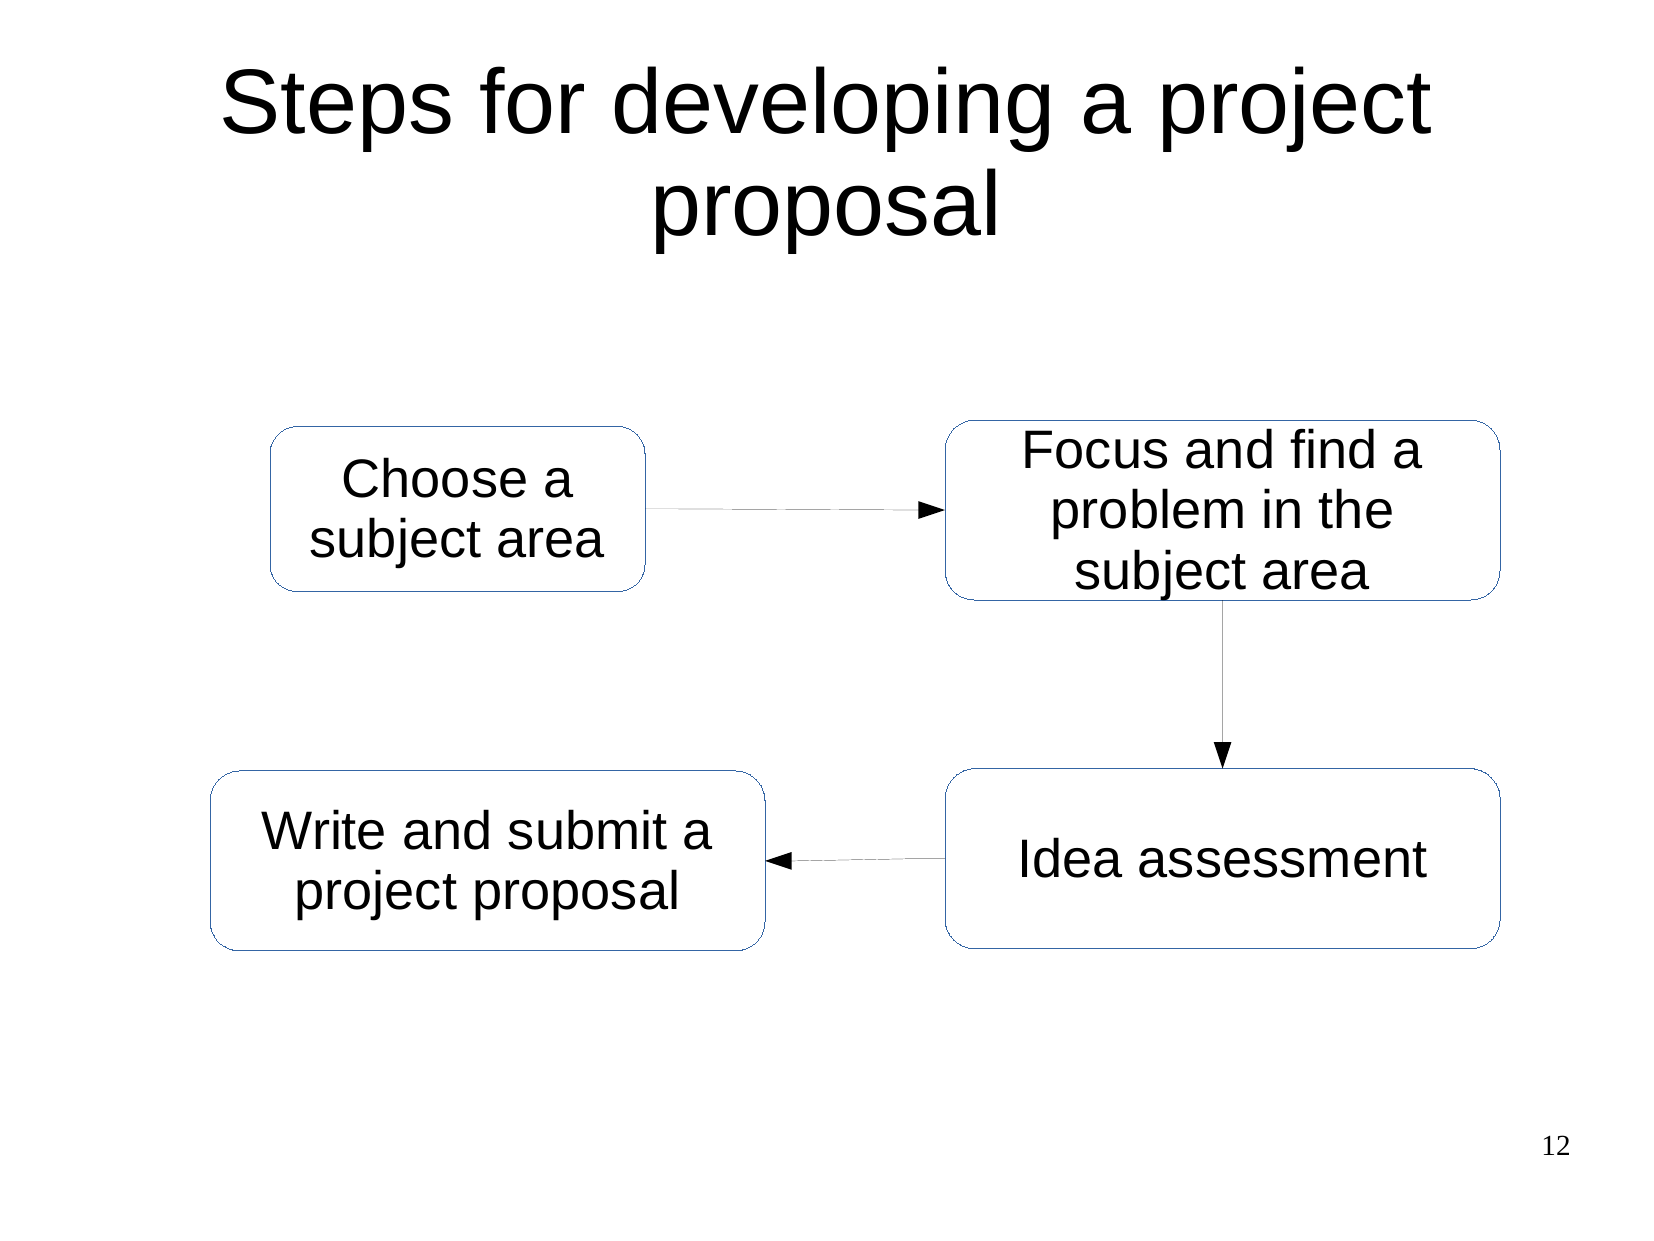

# Steps for developing a project proposal
Focus and find a problem in the subject area
Choose a subject area
Idea assessment
Write and submit a project proposal
12